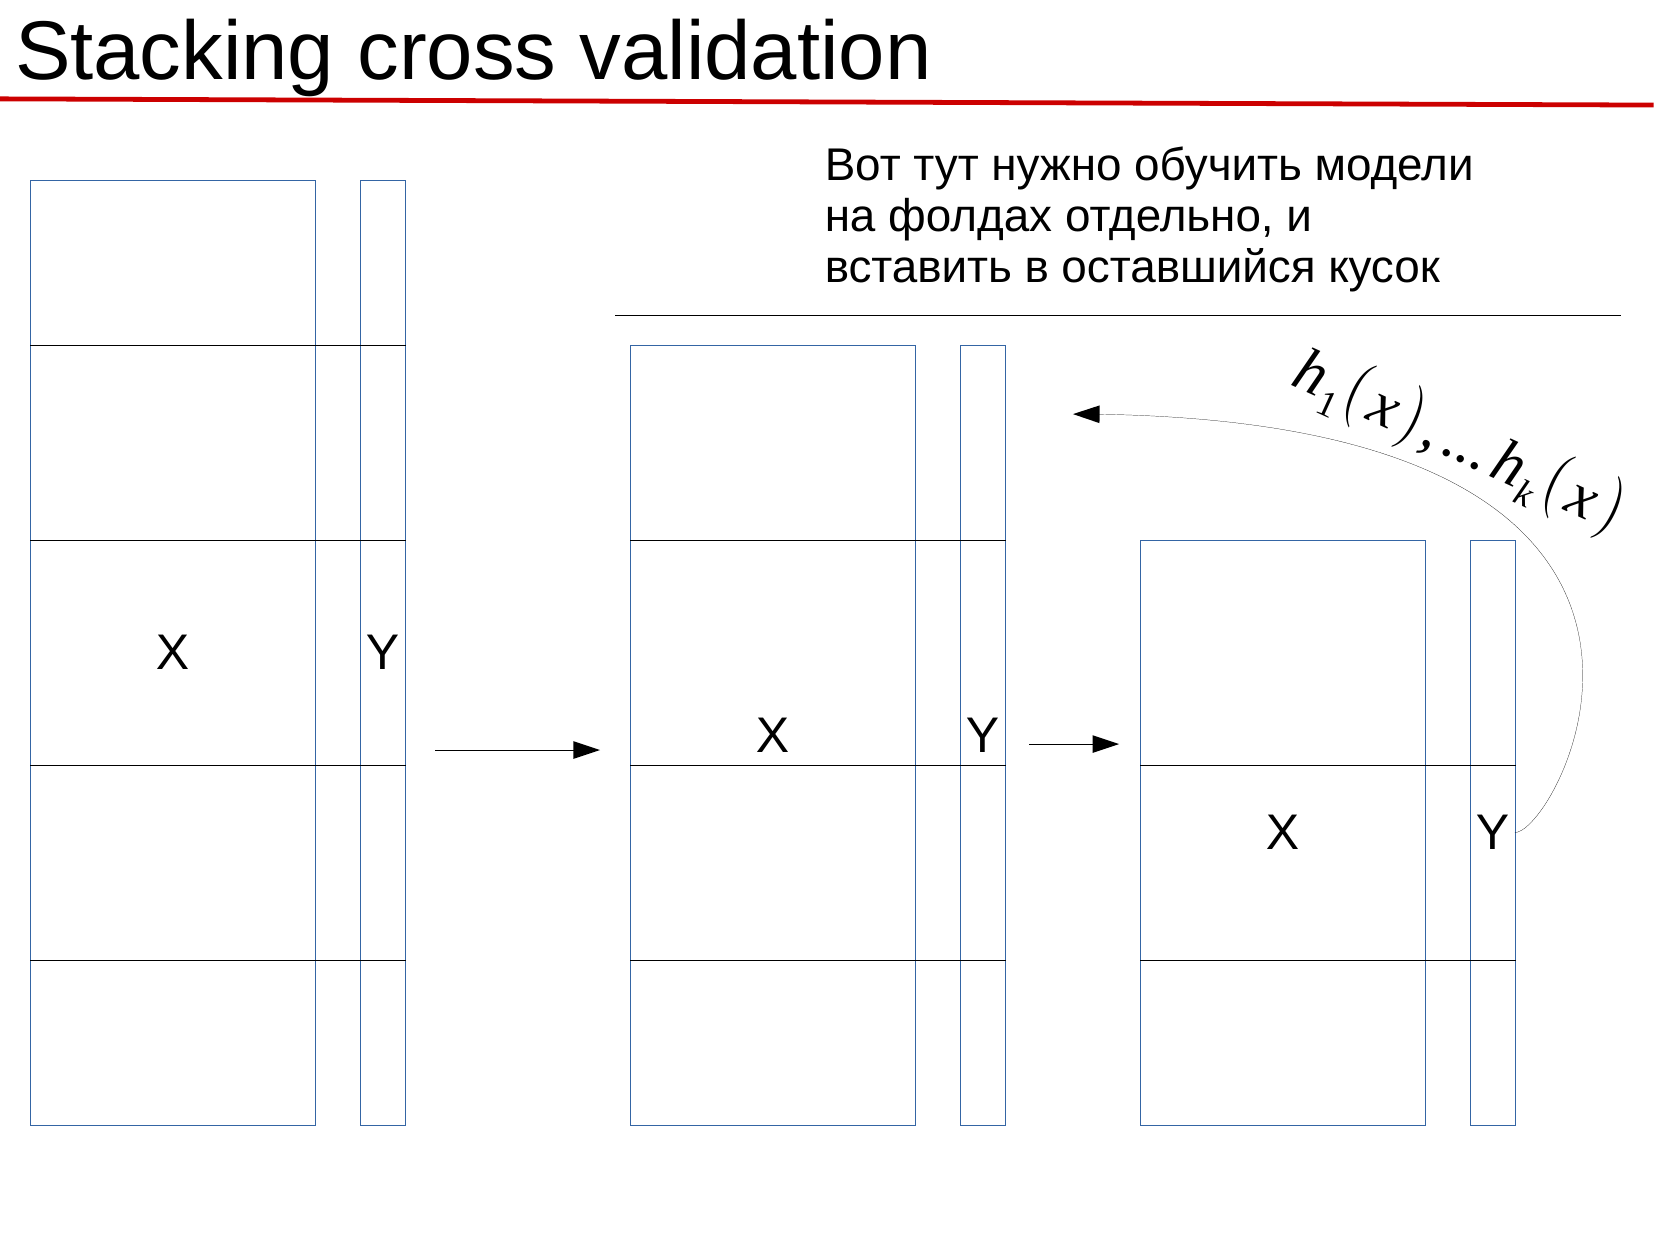

# Stacking cross validation
Вот тут нужно обучить модели на фолдах отдельно, и вставить в оставшийся кусок
| | | |
| --- | --- | --- |
| | | |
| | | |
| | | |
X
Y
X
Y
X
Y